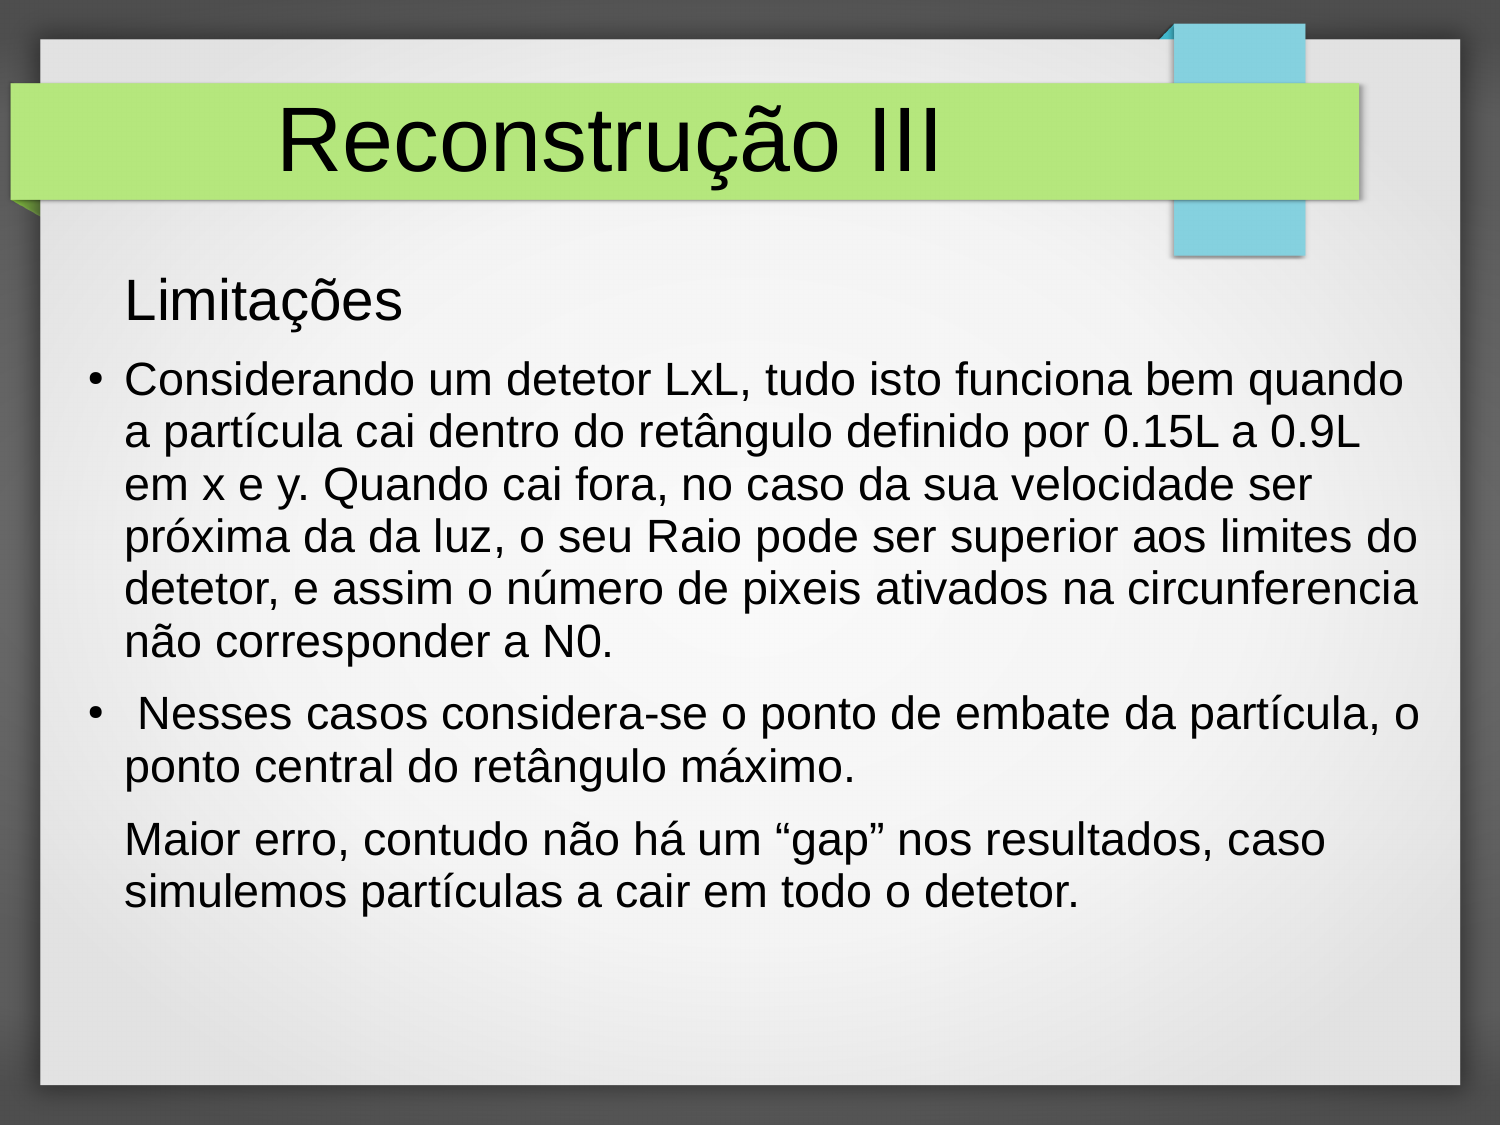

# Reconstrução III
Limitações
Considerando um detetor LxL, tudo isto funciona bem quando a partícula cai dentro do retângulo definido por 0.15L a 0.9L em x e y. Quando cai fora, no caso da sua velocidade ser próxima da da luz, o seu Raio pode ser superior aos limites do detetor, e assim o número de pixeis ativados na circunferencia não corresponder a N0.
 Nesses casos considera-se o ponto de embate da partícula, o ponto central do retângulo máximo.
Maior erro, contudo não há um “gap” nos resultados, caso simulemos partículas a cair em todo o detetor.